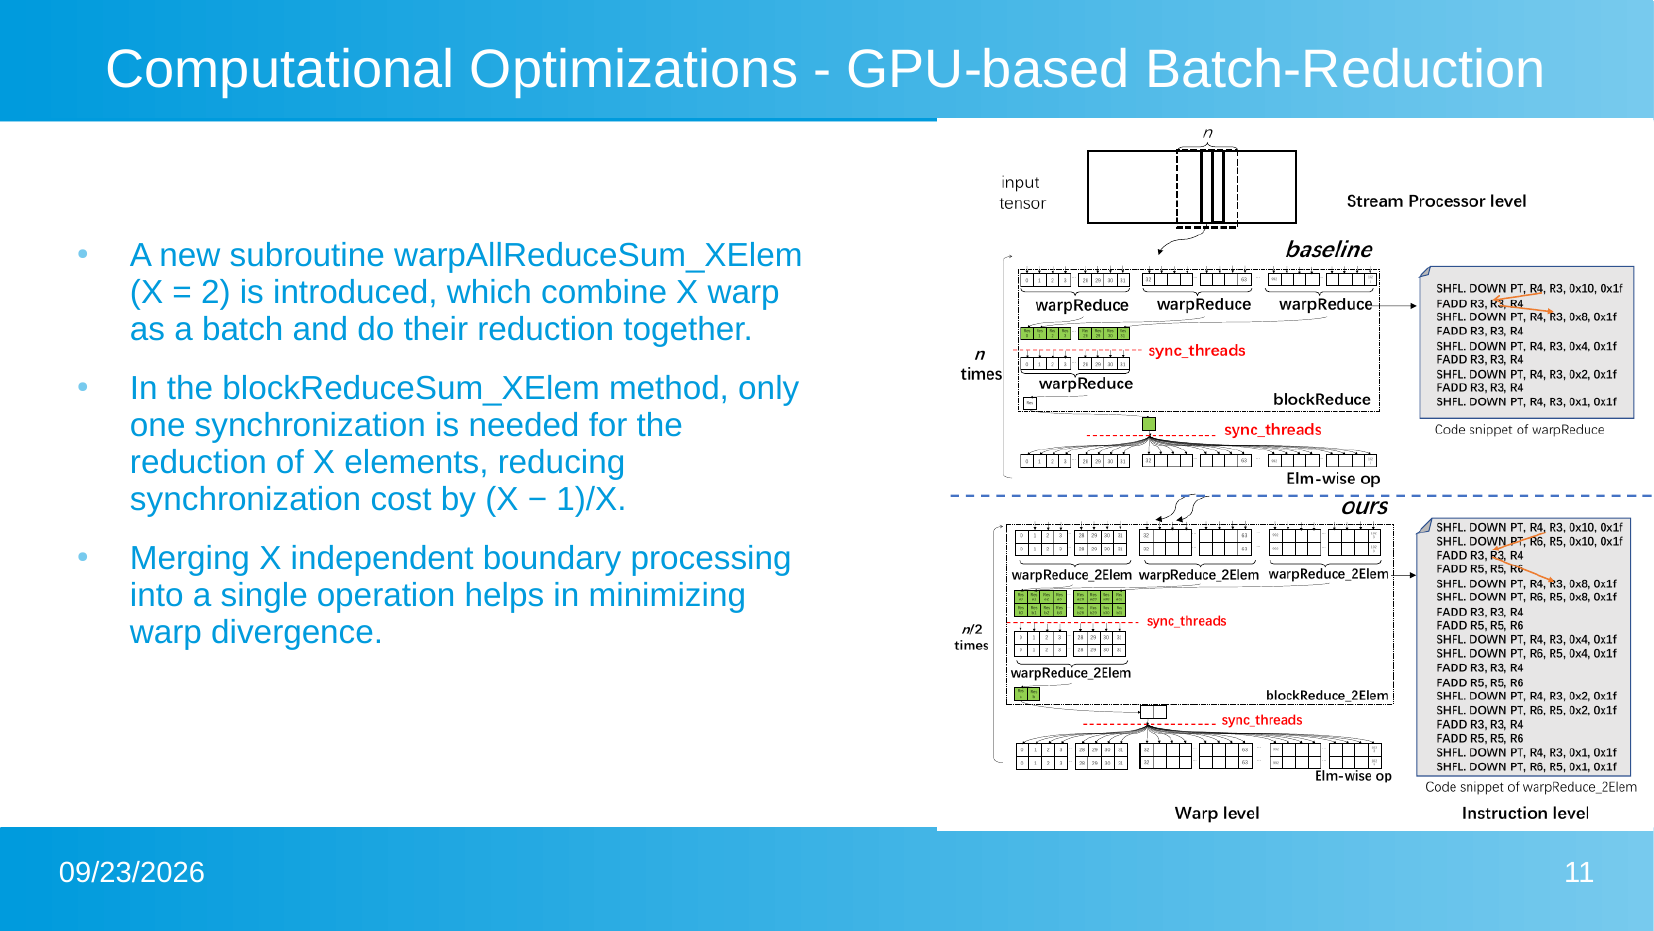

# Computational Optimizations - GPU-based Batch-Reduction
A new subroutine warpAllReduceSum_XElem (X = 2) is introduced, which combine X warp as a batch and do their reduction together.
In the blockReduceSum_XElem method, only one synchronization is needed for the reduction of X elements, reducing synchronization cost by (X − 1)/X.
Merging X independent boundary processing into a single operation helps in minimizing warp divergence.
11